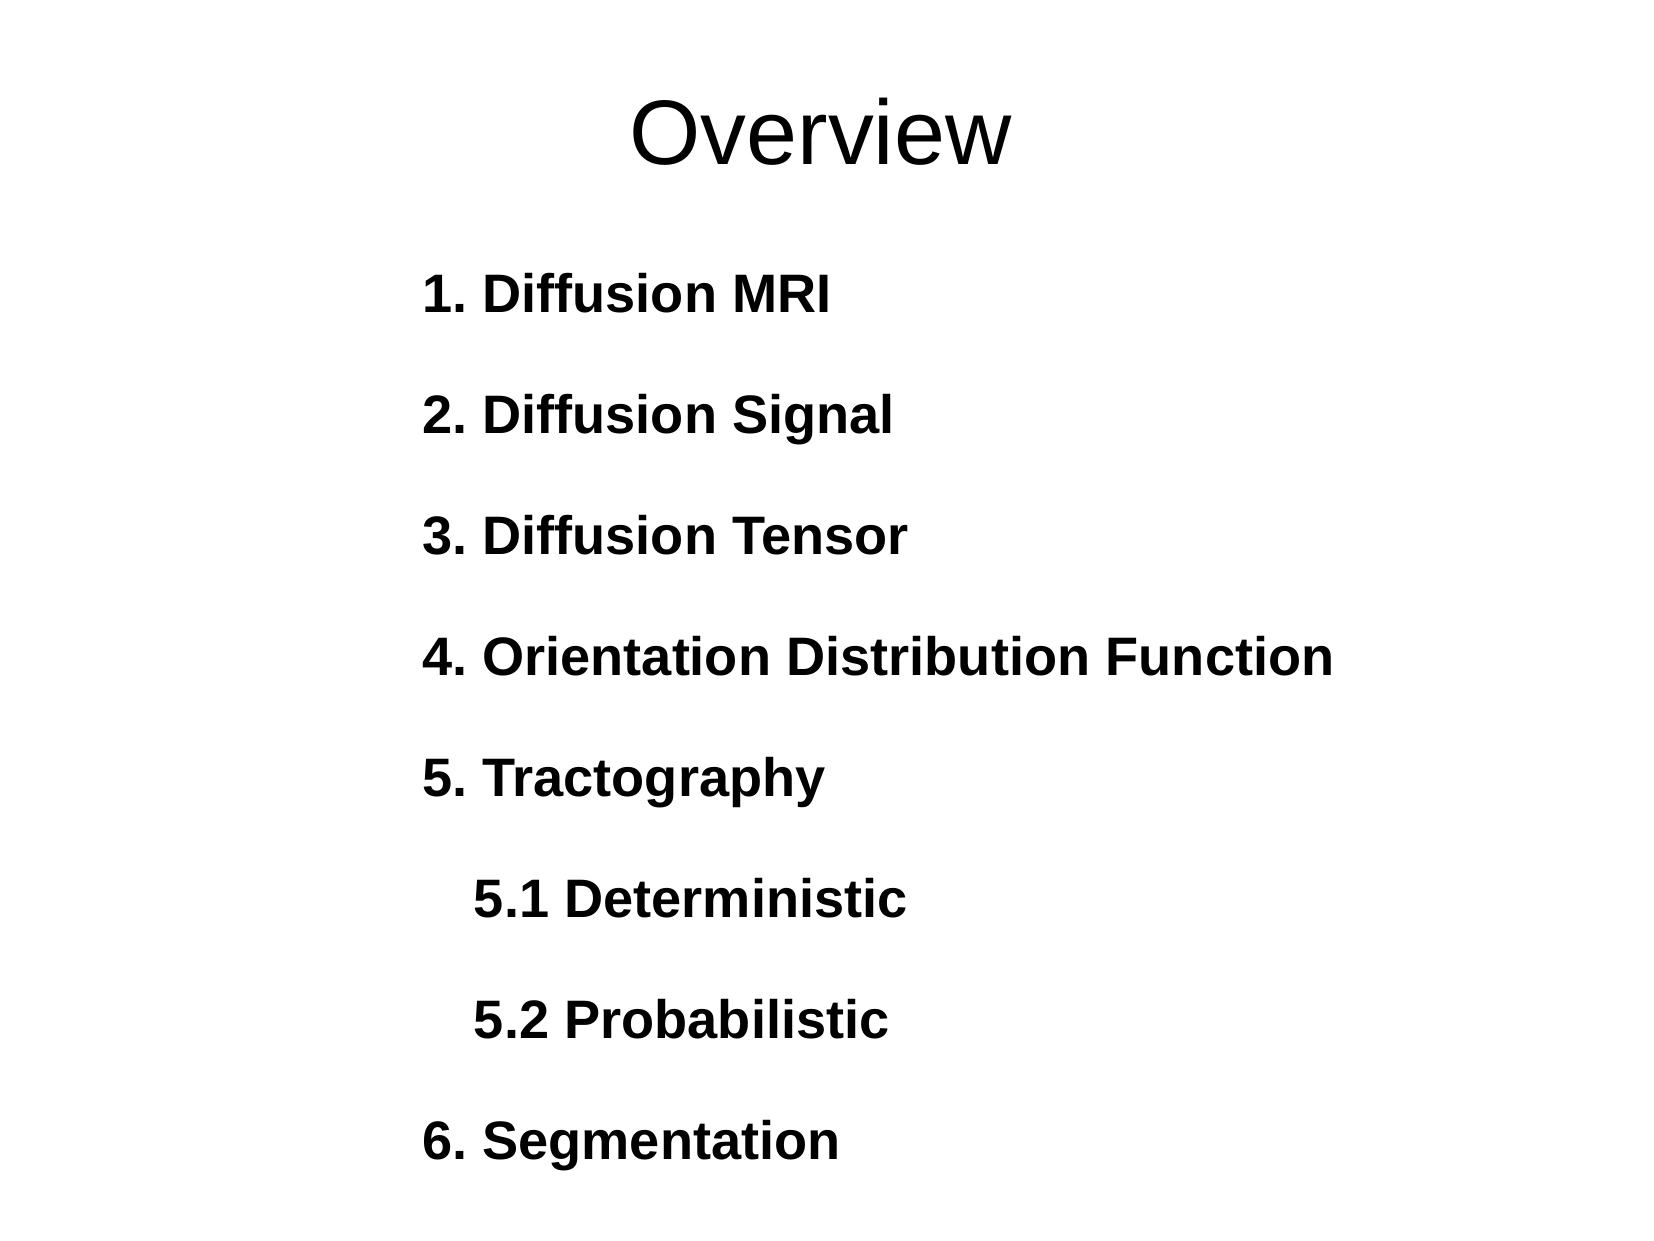

# Overview
1. Diffusion MRI
2. Diffusion Signal
3. Diffusion Tensor
4. Orientation Distribution Function
5. Tractography
5.1 Deterministic
5.2 Probabilistic
6. Segmentation